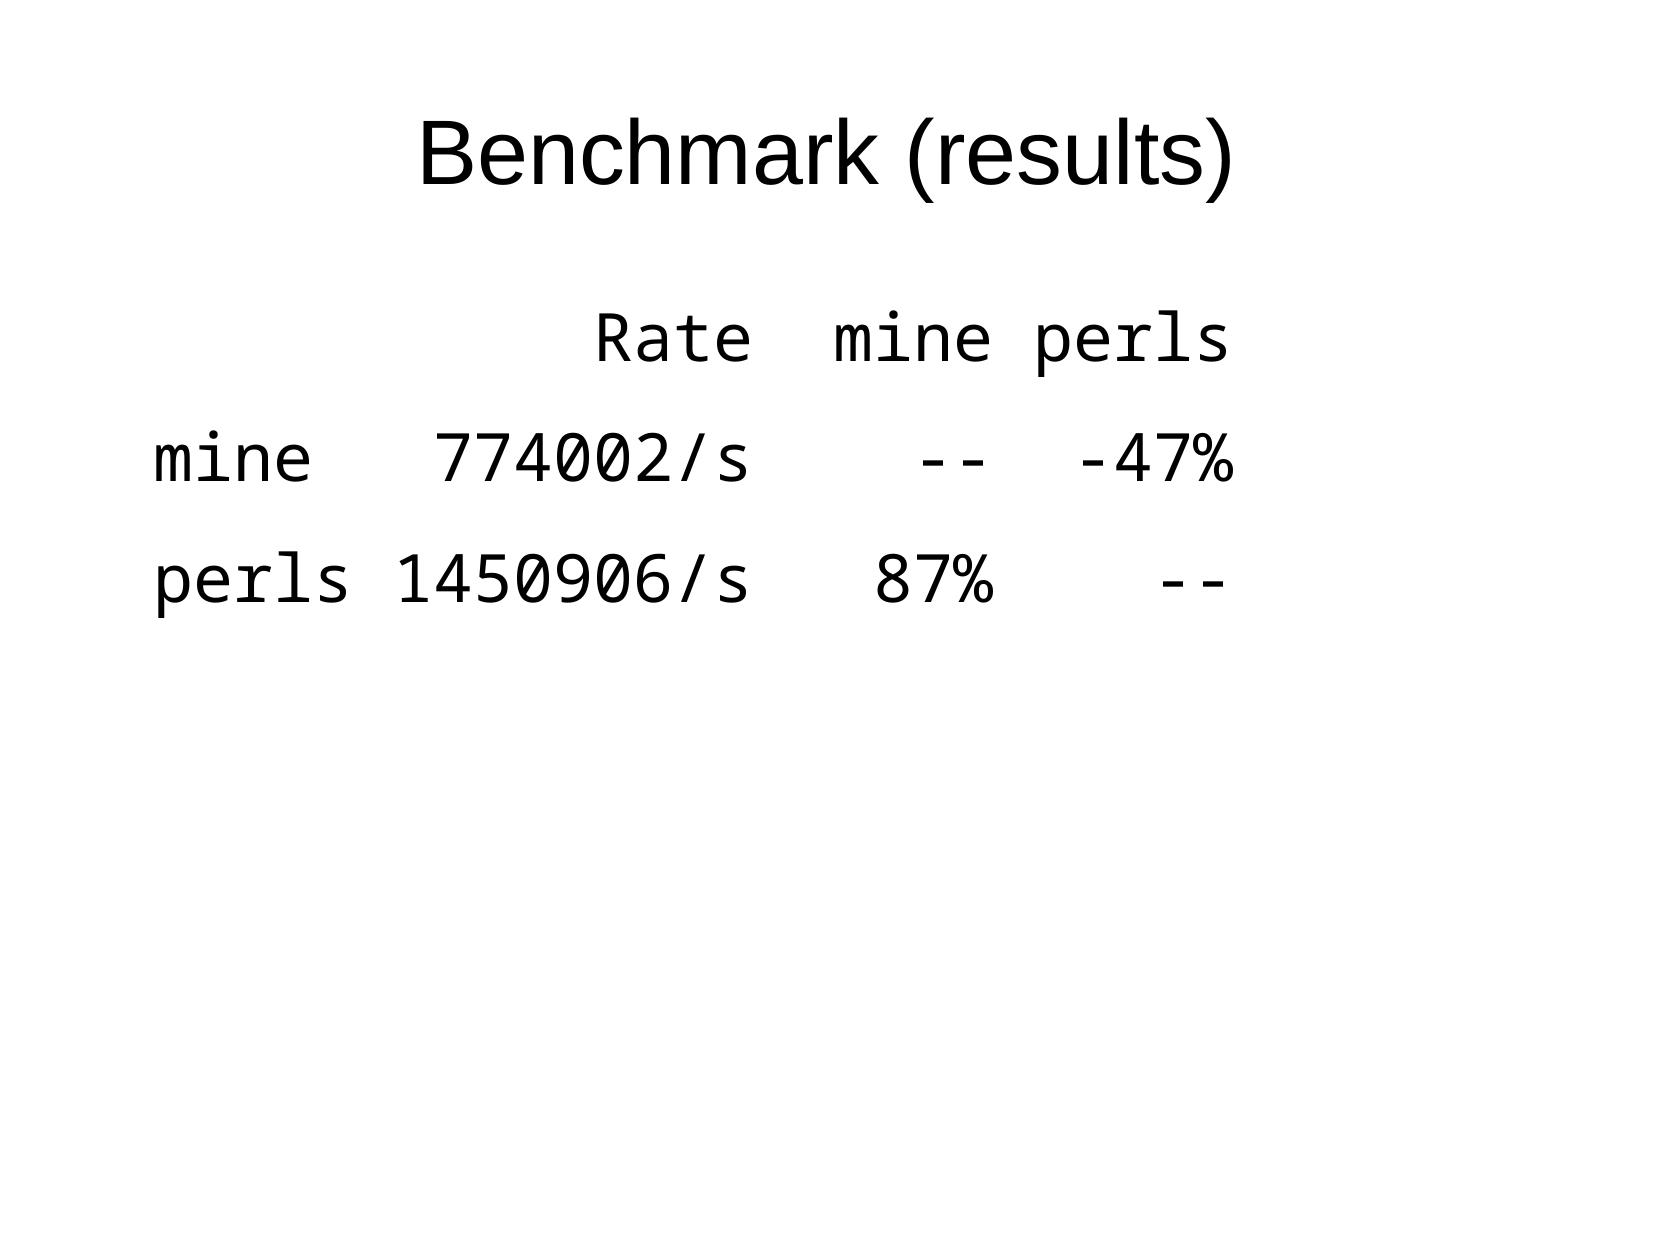

# Benchmark (results)
 Rate mine perls
mine 774002/s -- -47%
perls 1450906/s 87% --